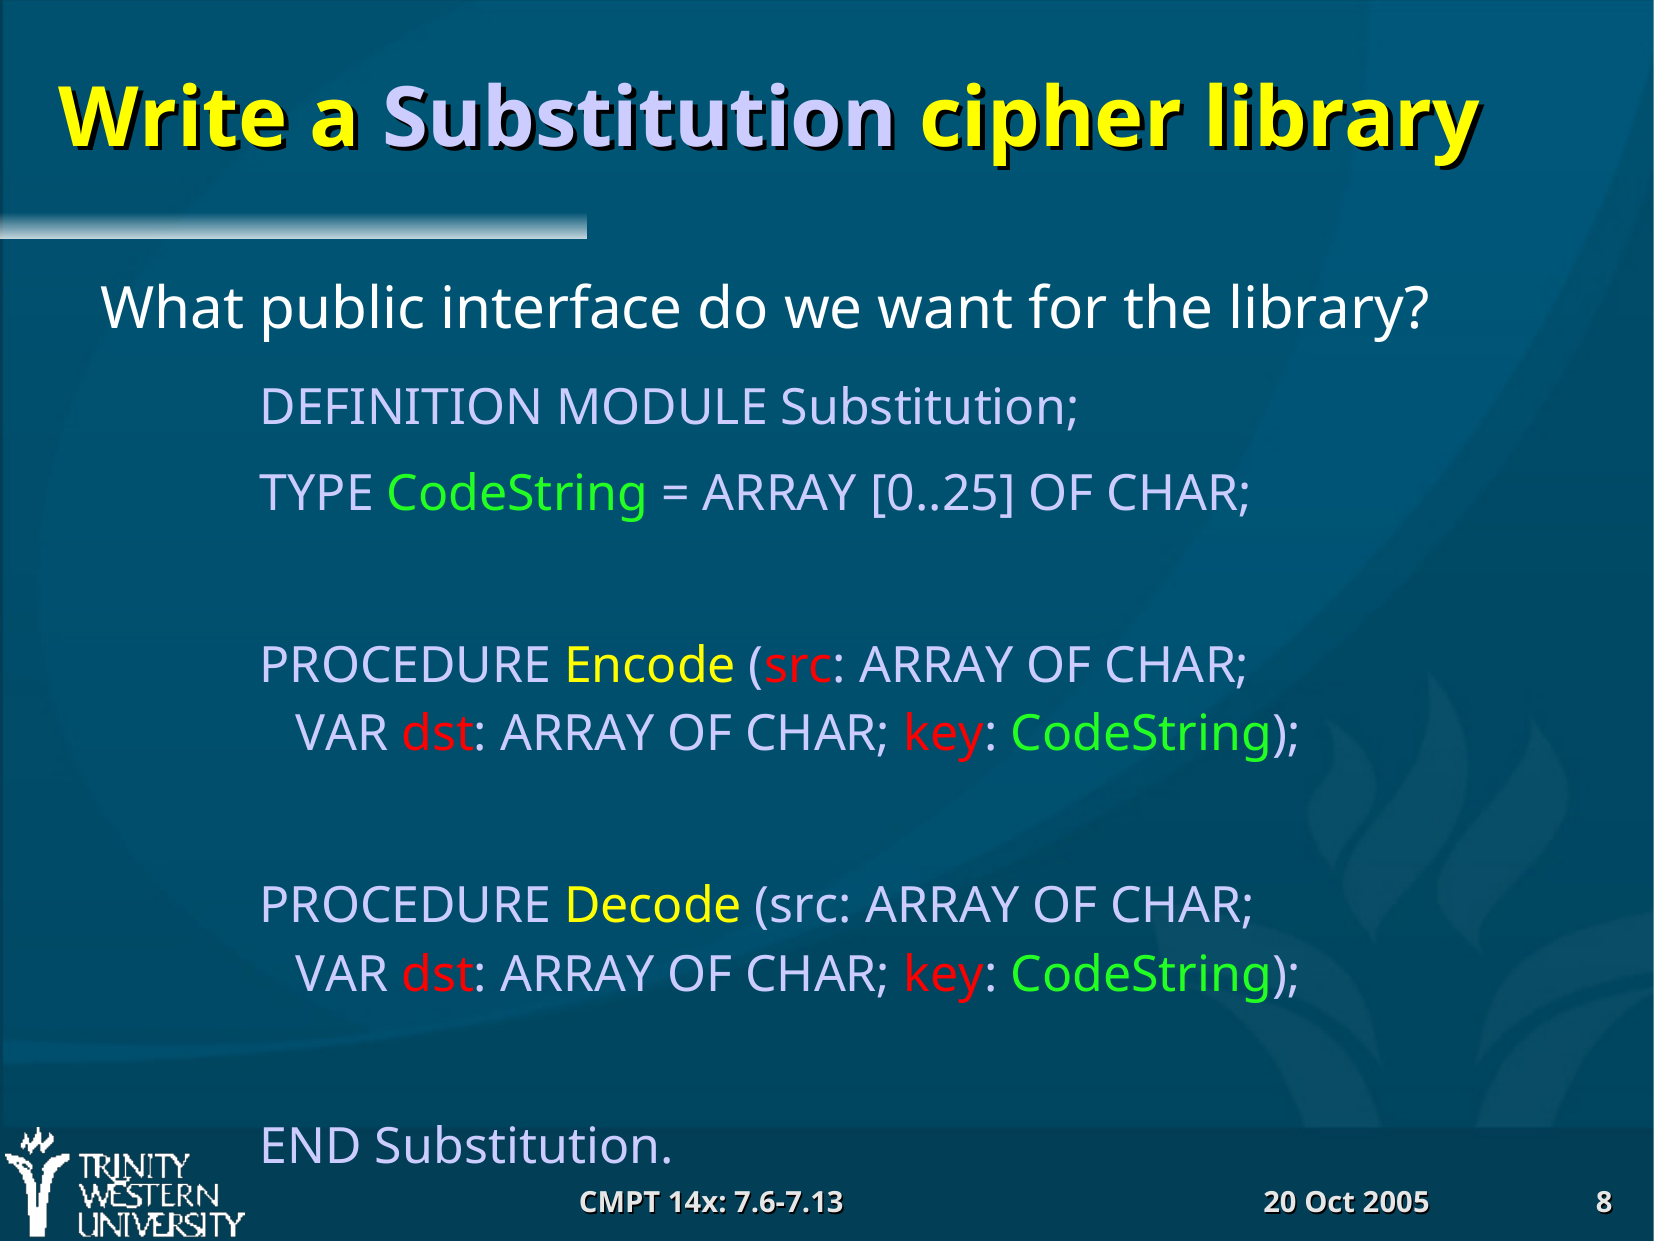

# Write a Substitution cipher library
What public interface do we want for the library?
DEFINITION MODULE Substitution;
TYPE CodeString = ARRAY [0..25] OF CHAR;
PROCEDURE Encode (src: ARRAY OF CHAR;
VAR dst: ARRAY OF CHAR; key: CodeString);
PROCEDURE Decode (src: ARRAY OF CHAR;
VAR dst: ARRAY OF CHAR; key: CodeString);
END Substitution.
CMPT 14x: 7.6-7.13
20 Oct 2005
8